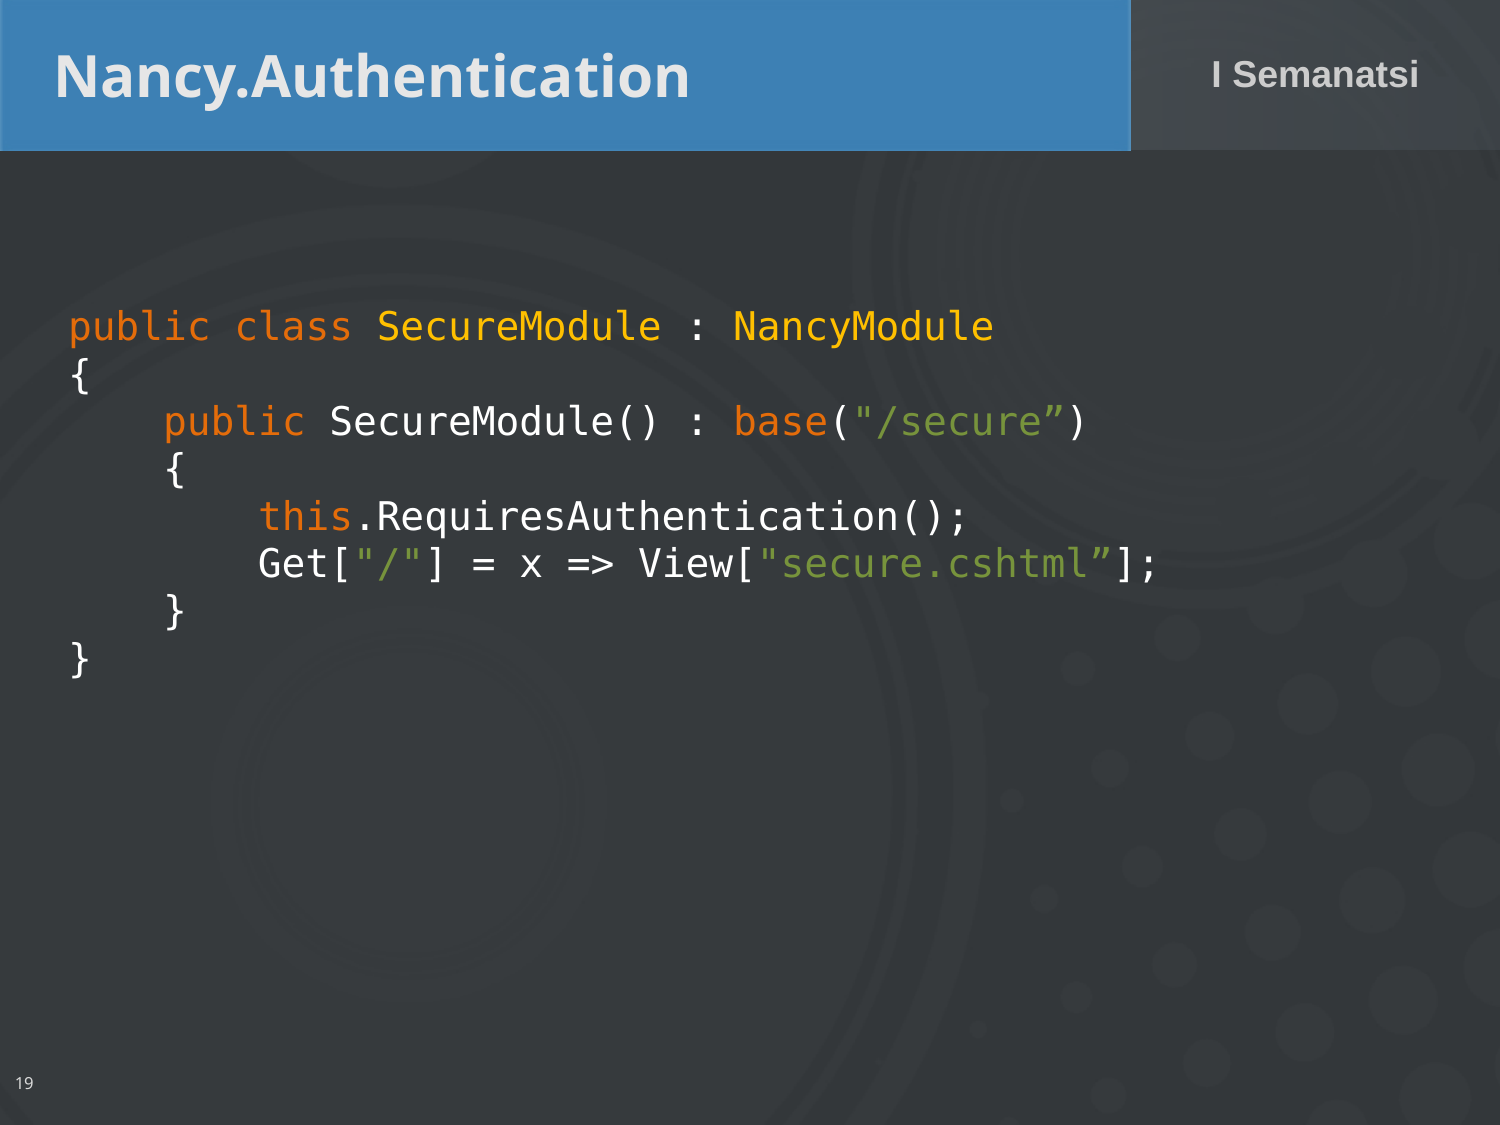

Nancy.Authentication
# public class SecureModule : NancyModule { public SecureModule() : base("/secure”)     {     this.RequiresAuthentication();     Get["/"] = x => View["secure.cshtml”];     } }
19